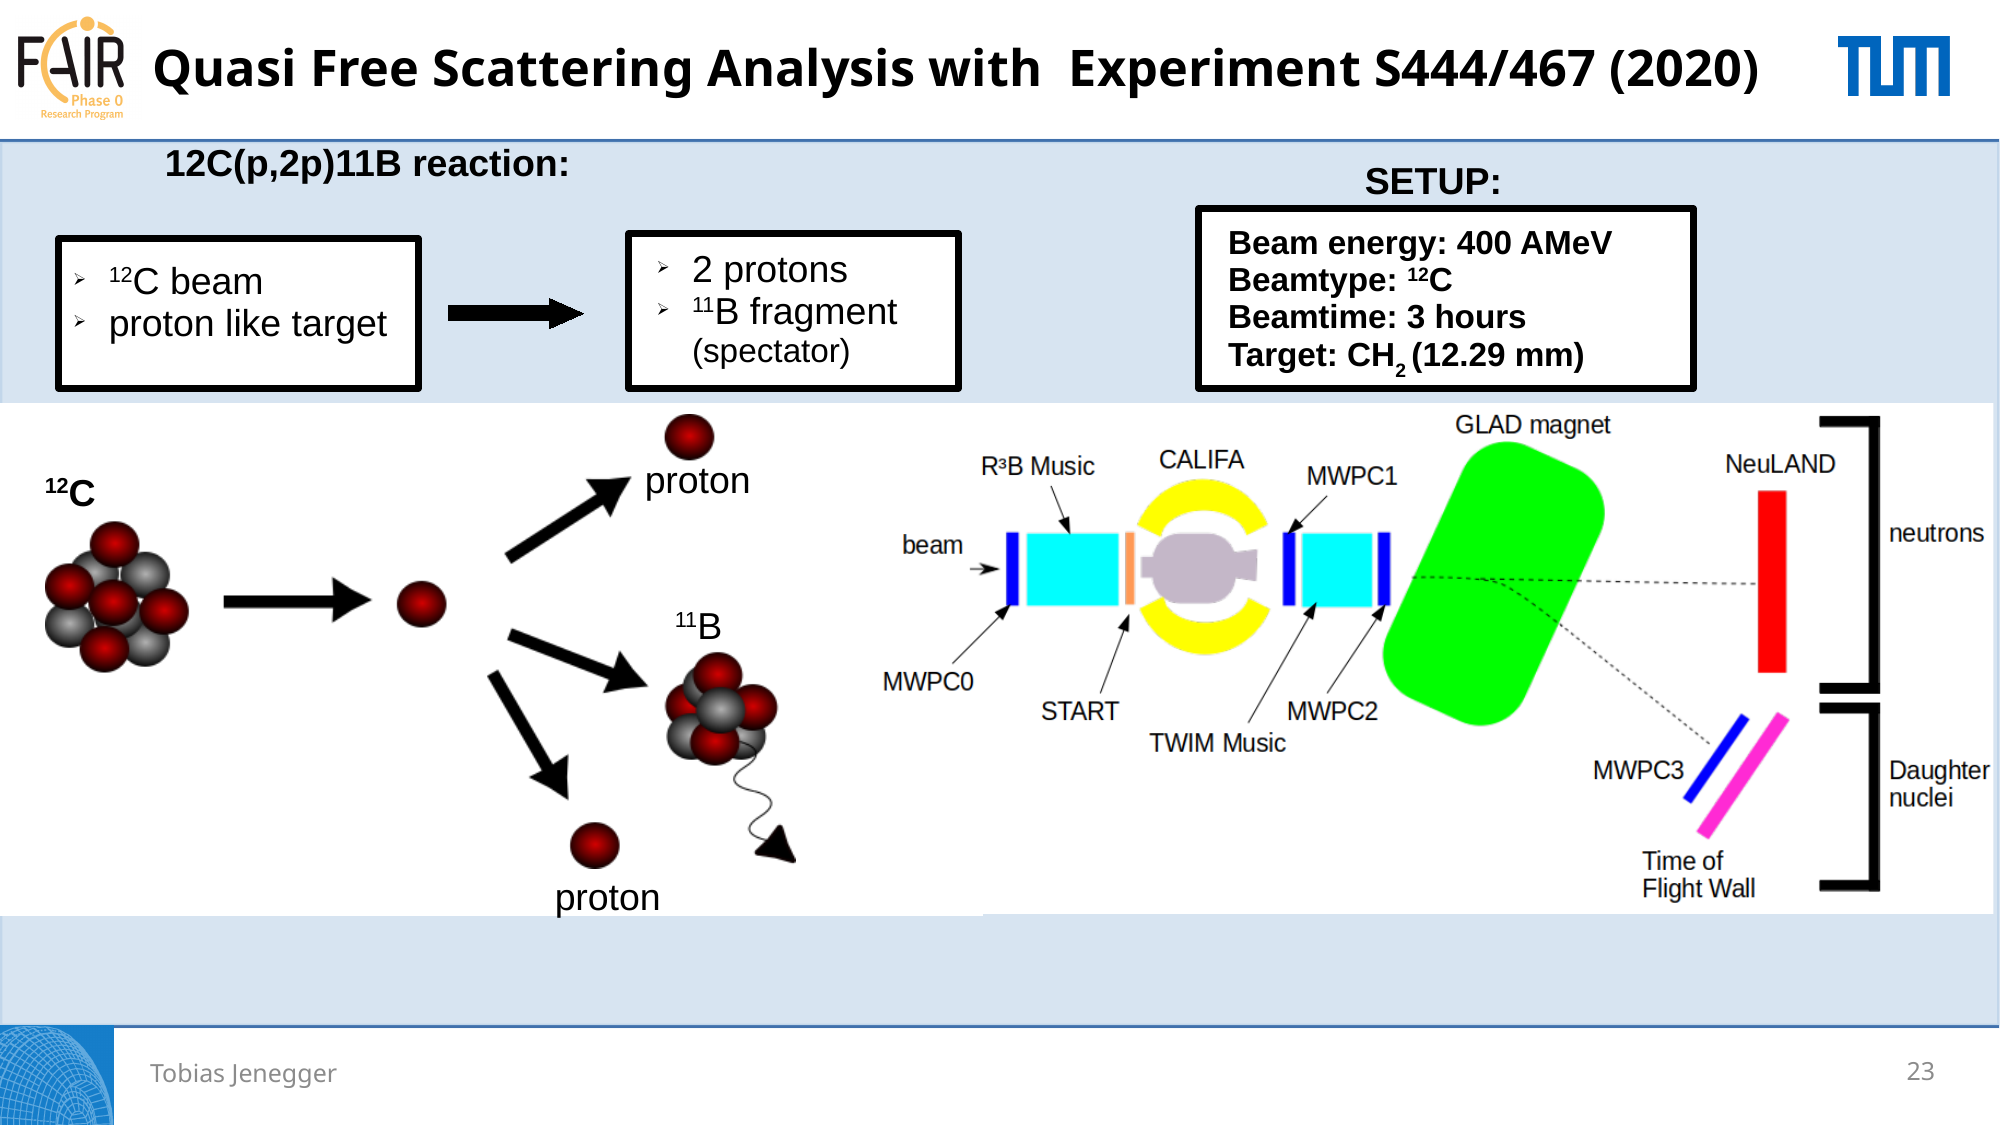

# Quasi Free Scattering Analysis with Experiment S444/467 (2020)
12C(p,2p)11B reaction:
SETUP:
Beam energy: 400 AMeV
Beamtype: 12C
Beamtime: 3 hours
Target: CH2 (12.29 mm)
2 protons
11B fragment
(spectator)
12C beam
proton like target
proton
11B
proton
12C
23